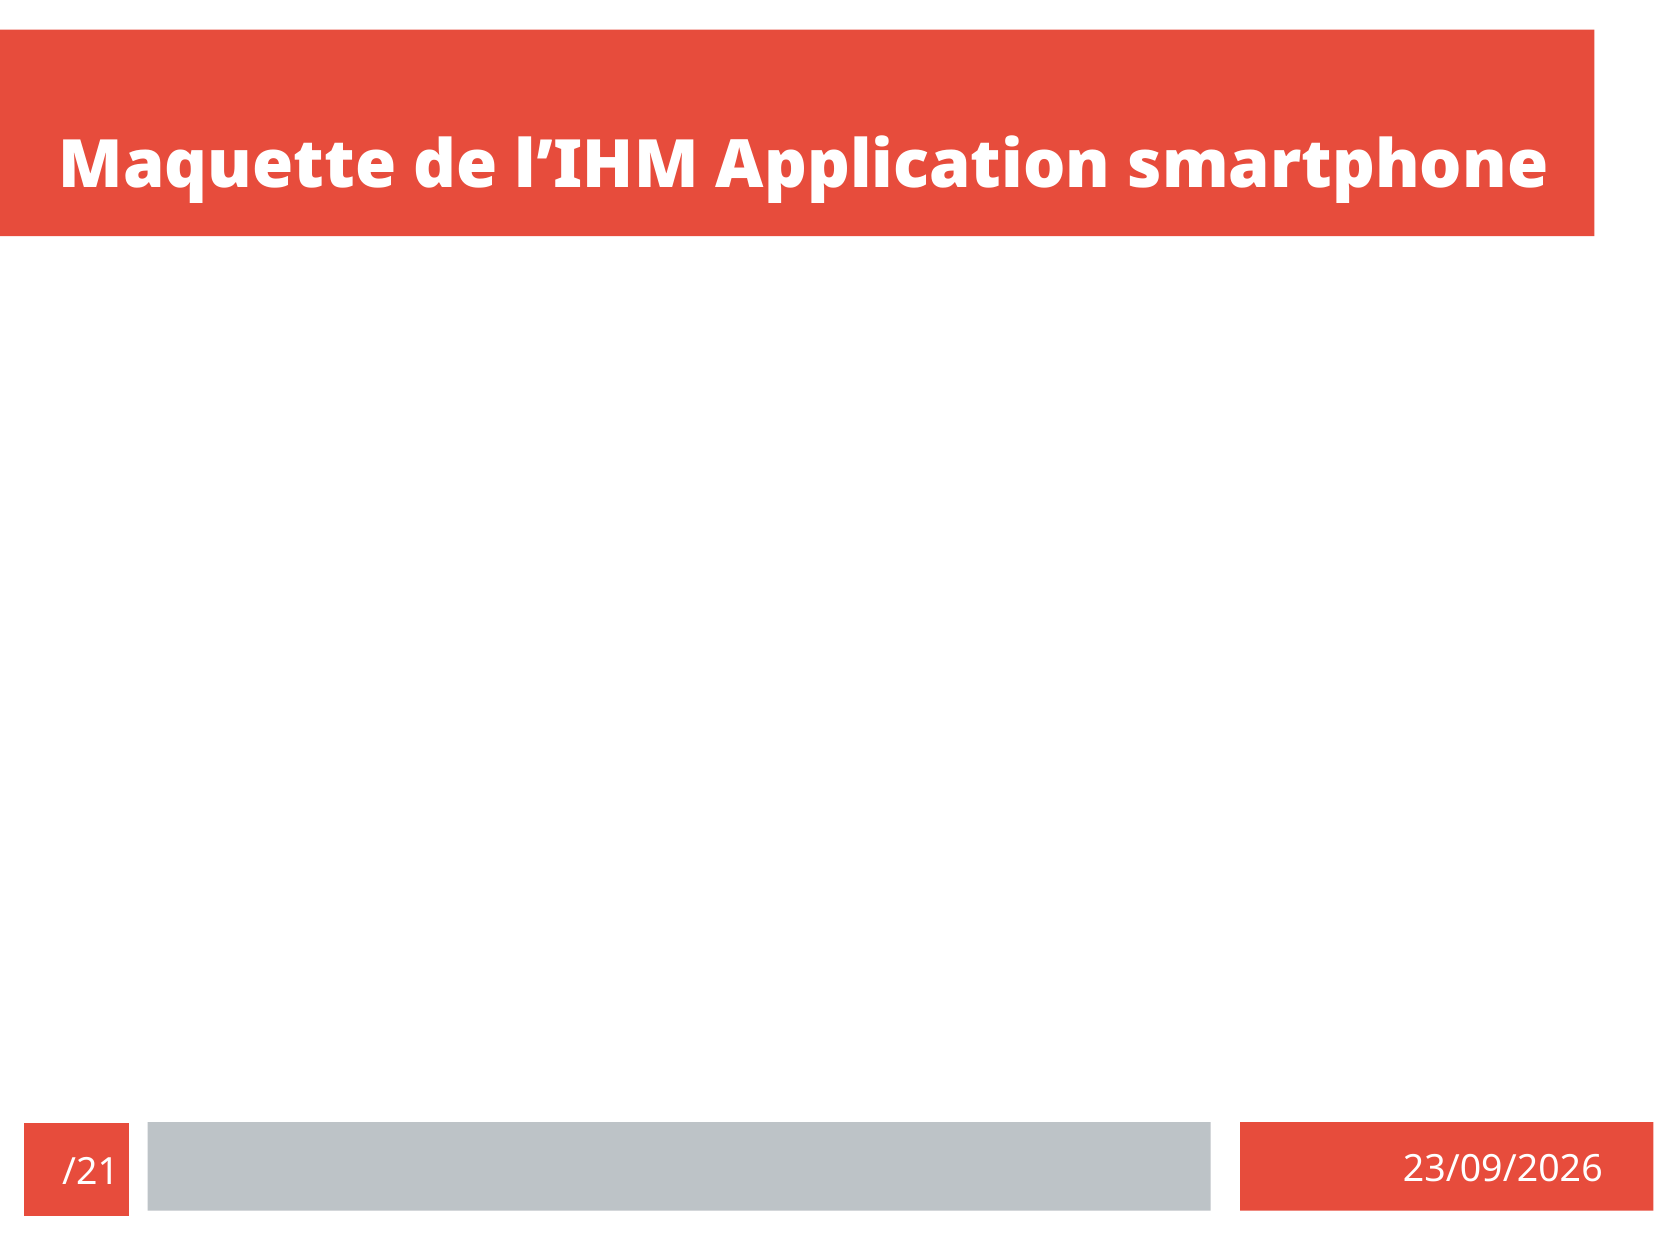

# Maquette de l’IHM Application smartphone
19